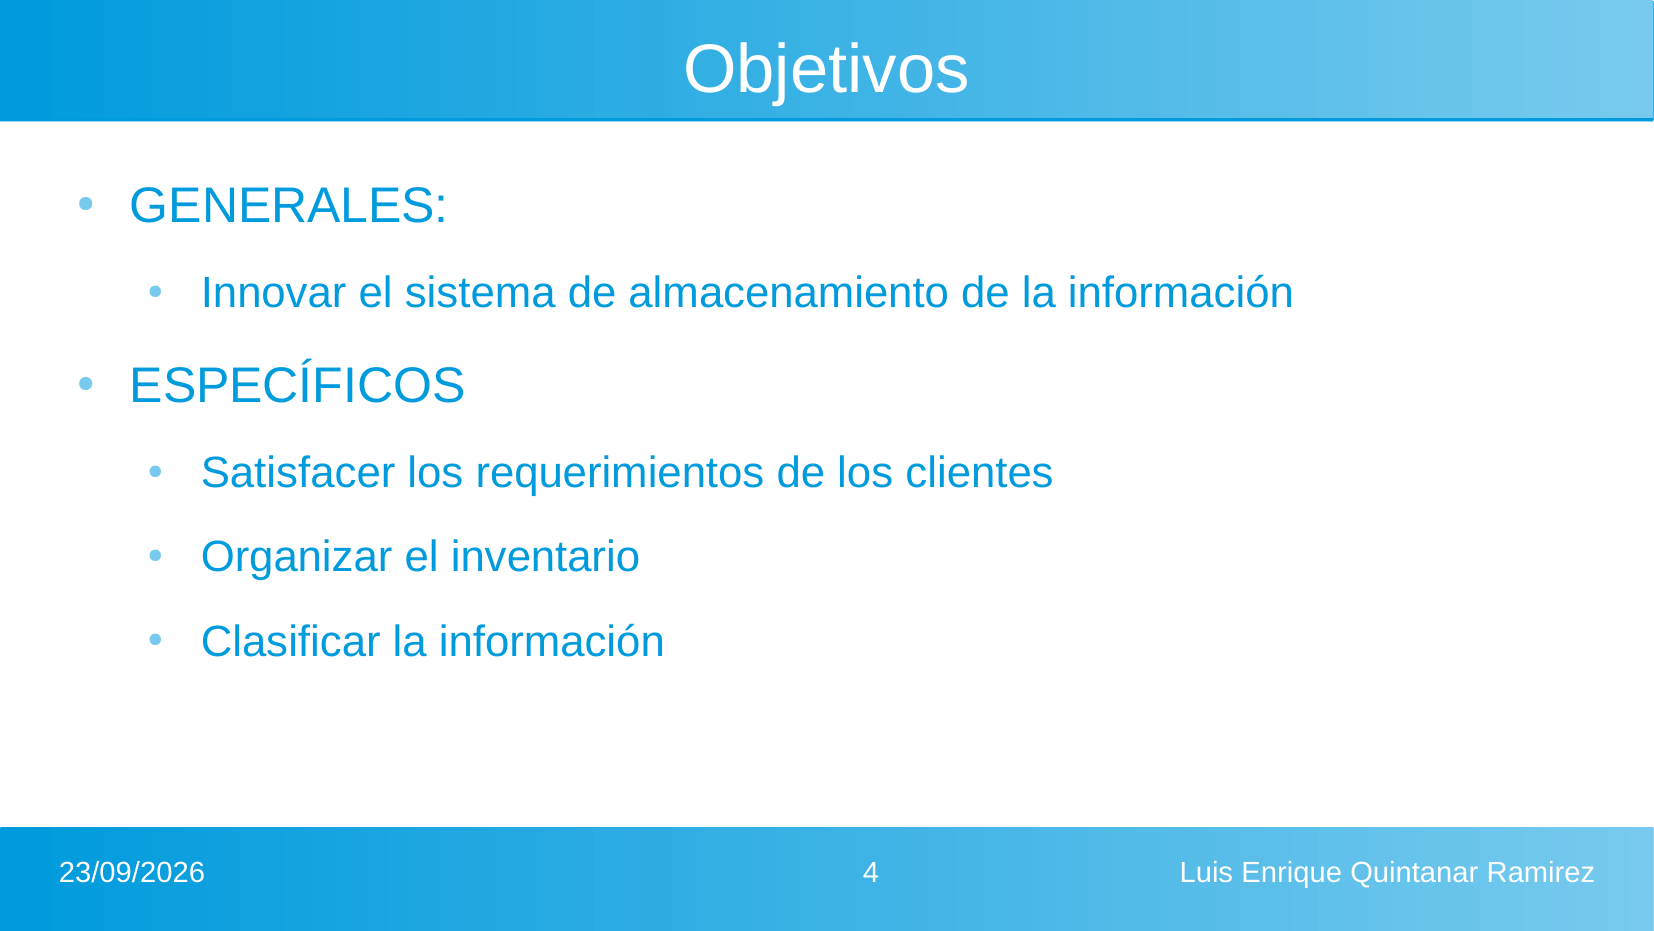

# Objetivos
GENERALES:
Innovar el sistema de almacenamiento de la información
ESPECÍFICOS
Satisfacer los requerimientos de los clientes
Organizar el inventario
Clasificar la información
4